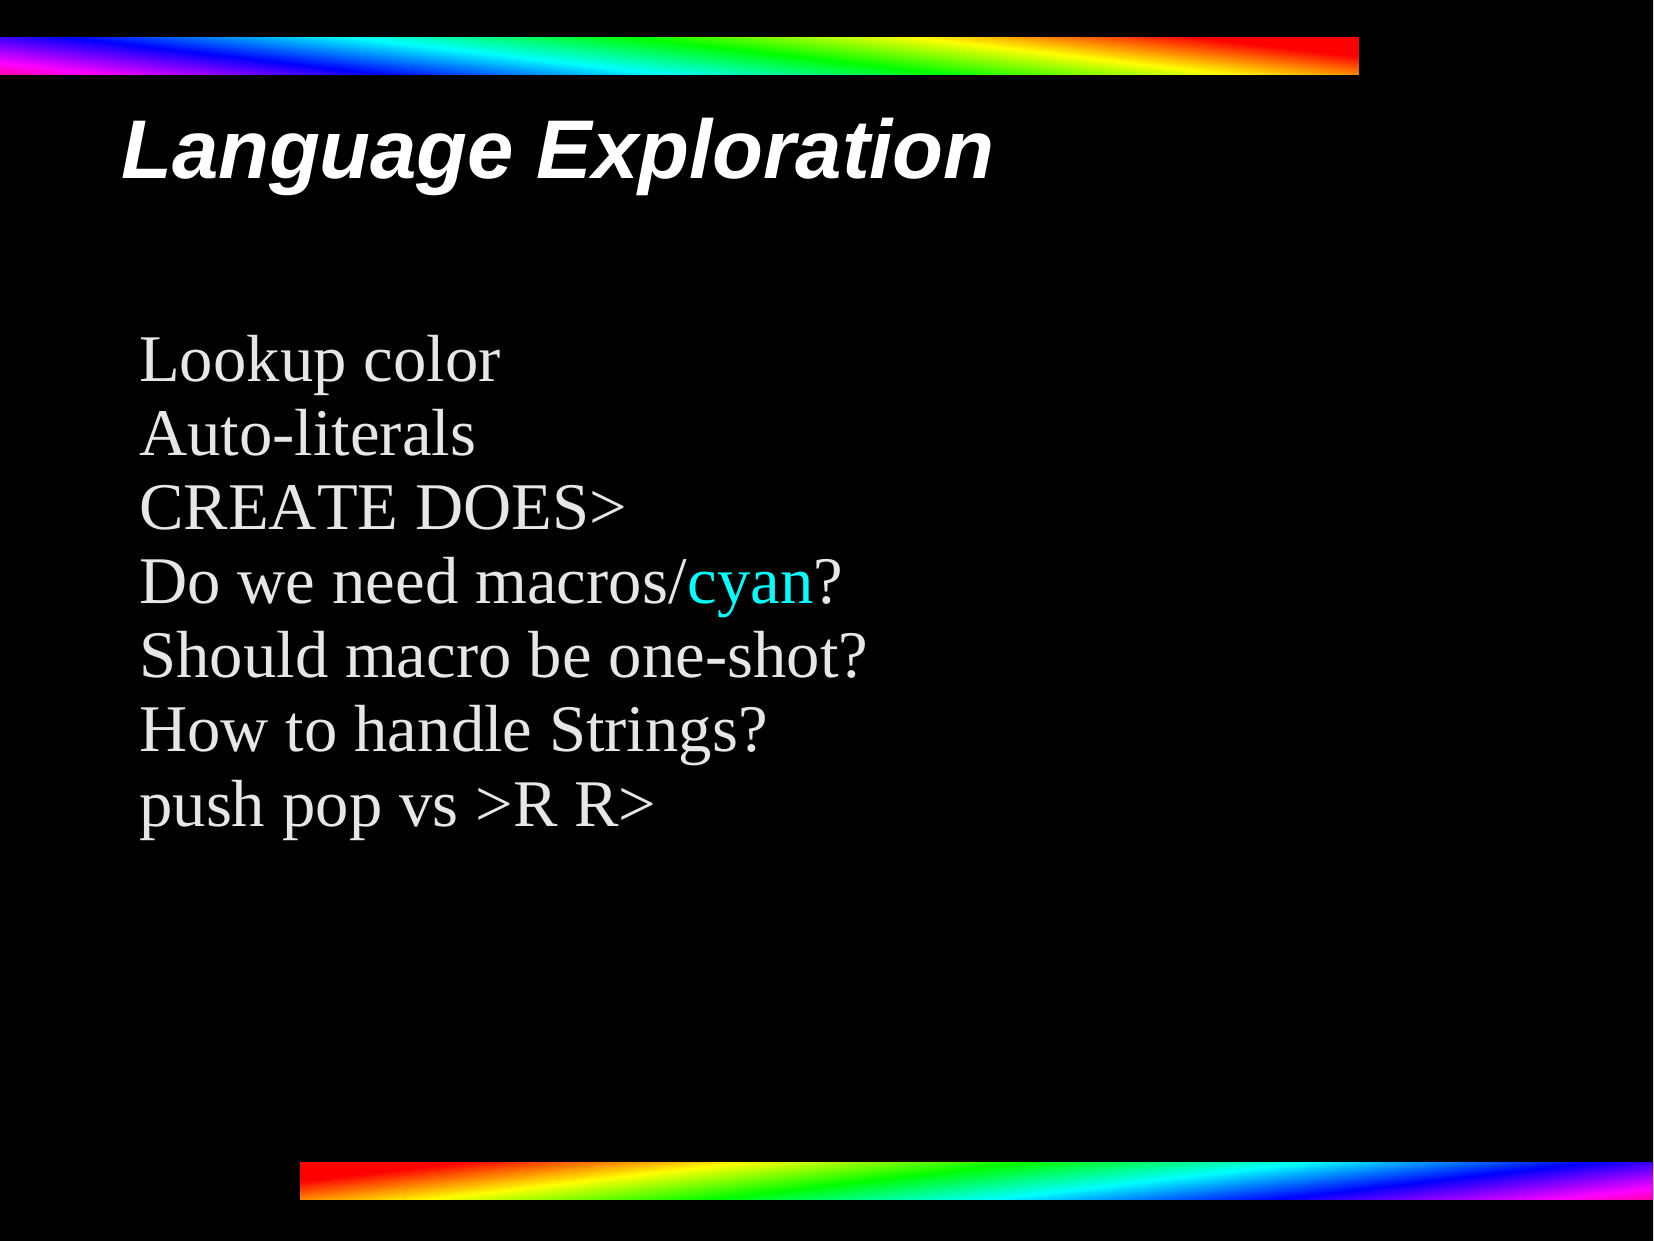

# Language Exploration
Lookup color
Auto-literals
CREATE DOES>
Do we need macros/cyan?
Should macro be one-shot?
How to handle Strings?
push pop vs >R R>